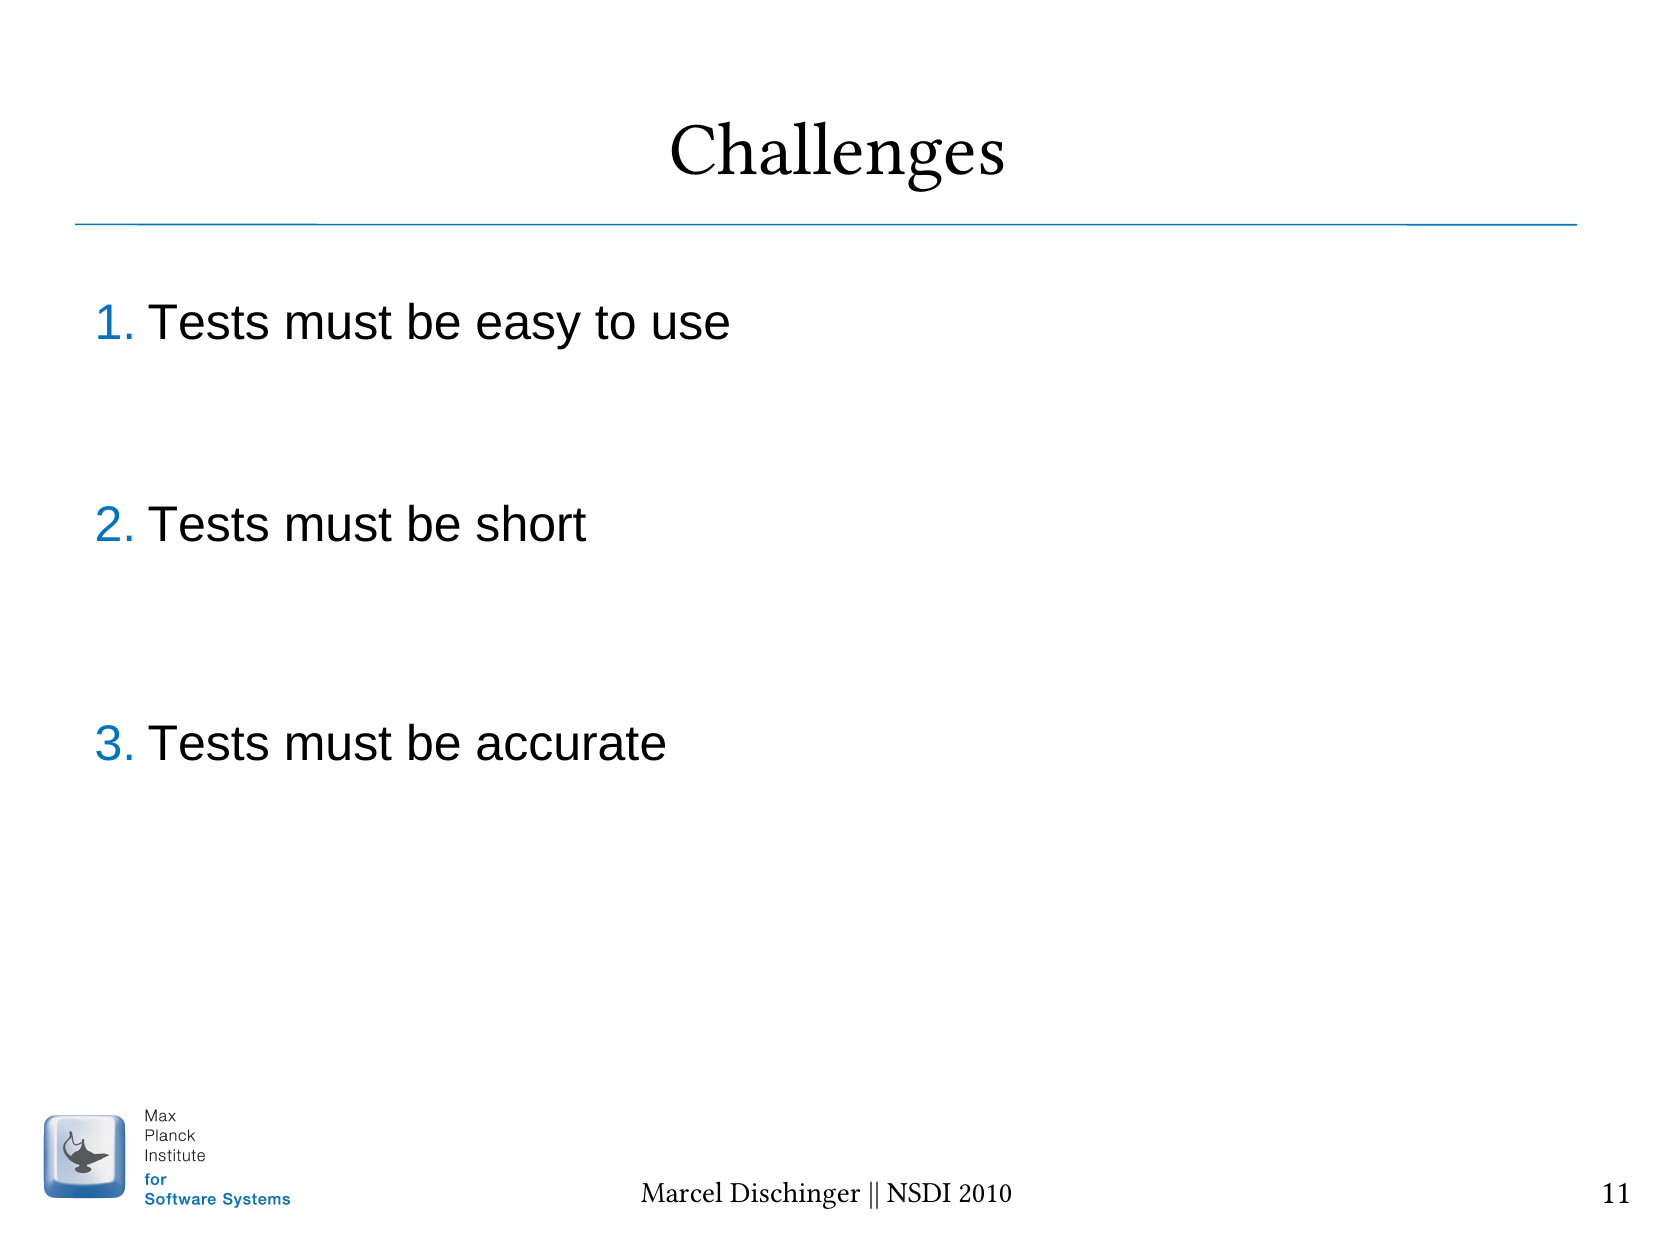

# Challenges
Tests must be easy to use
Tests must be short
Tests must be accurate